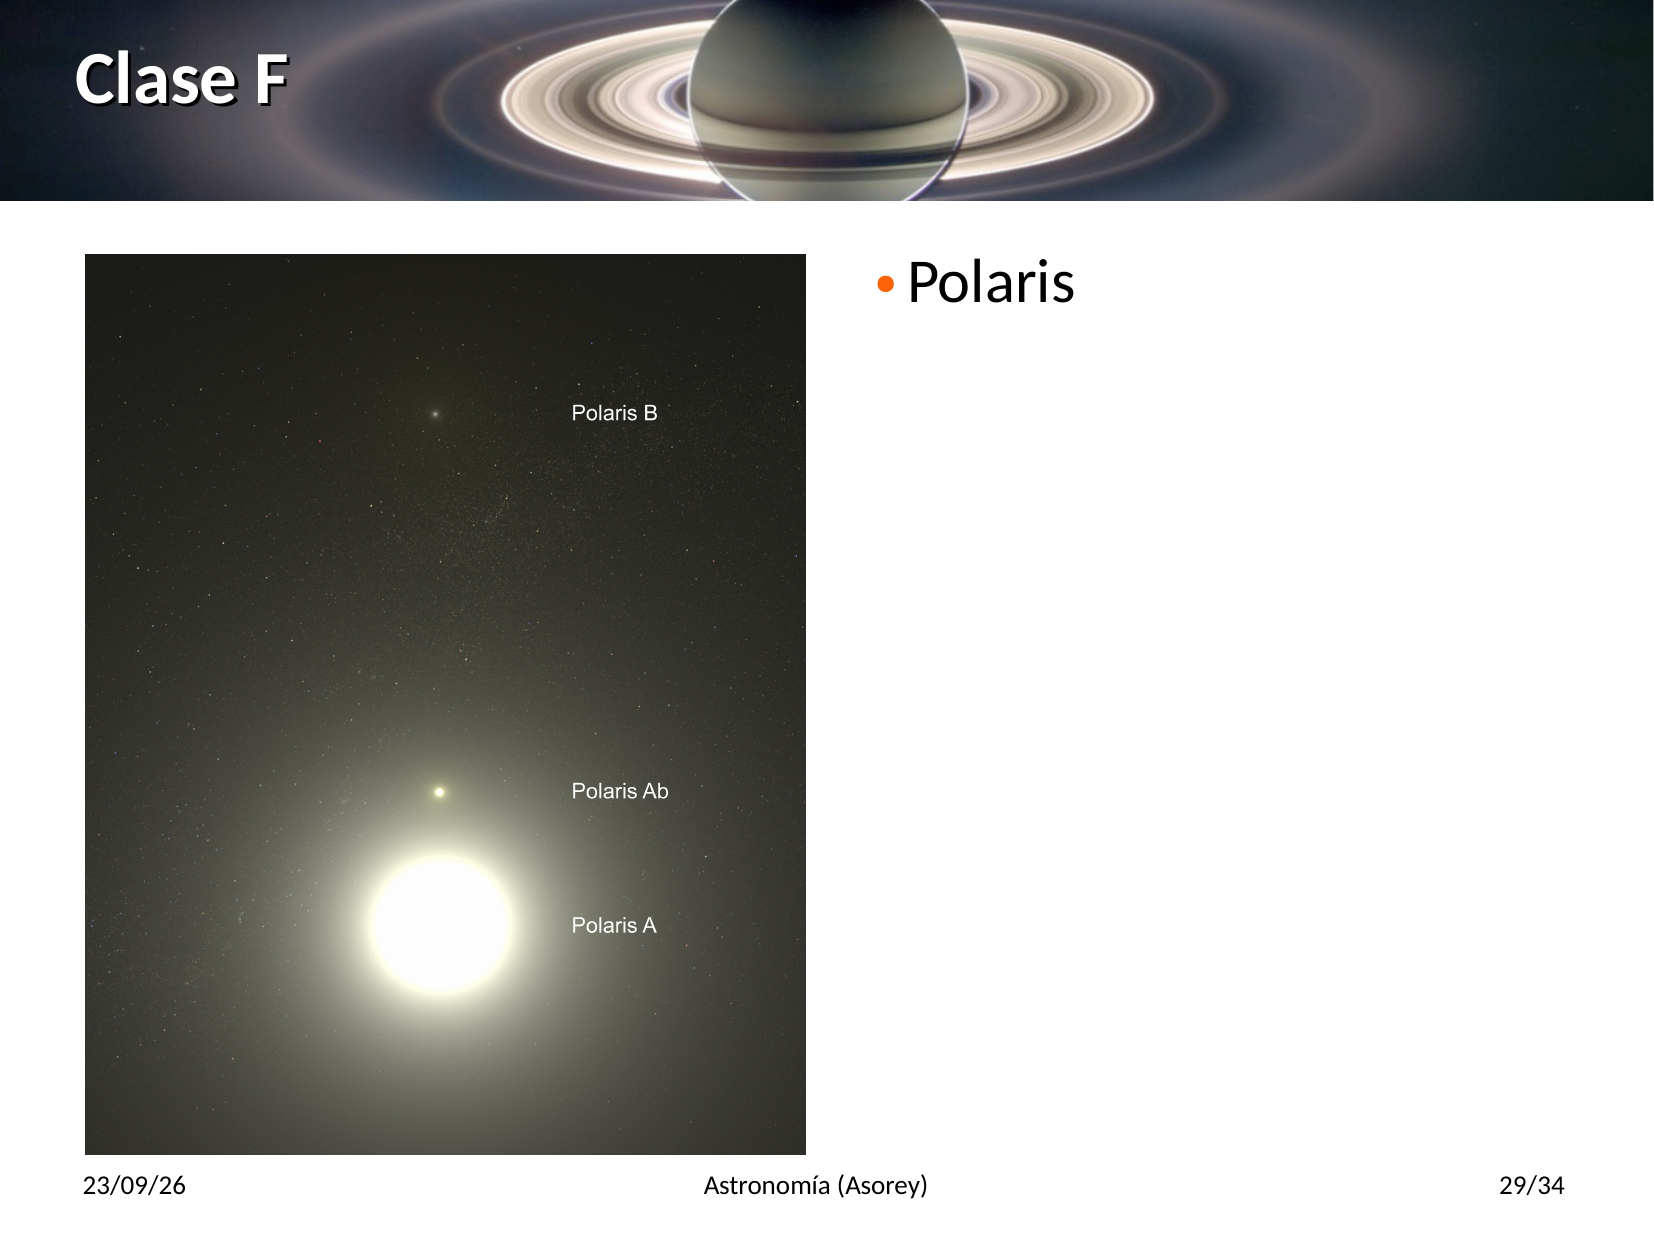

# Clase F
Polaris
Astronomía (Asorey)
29